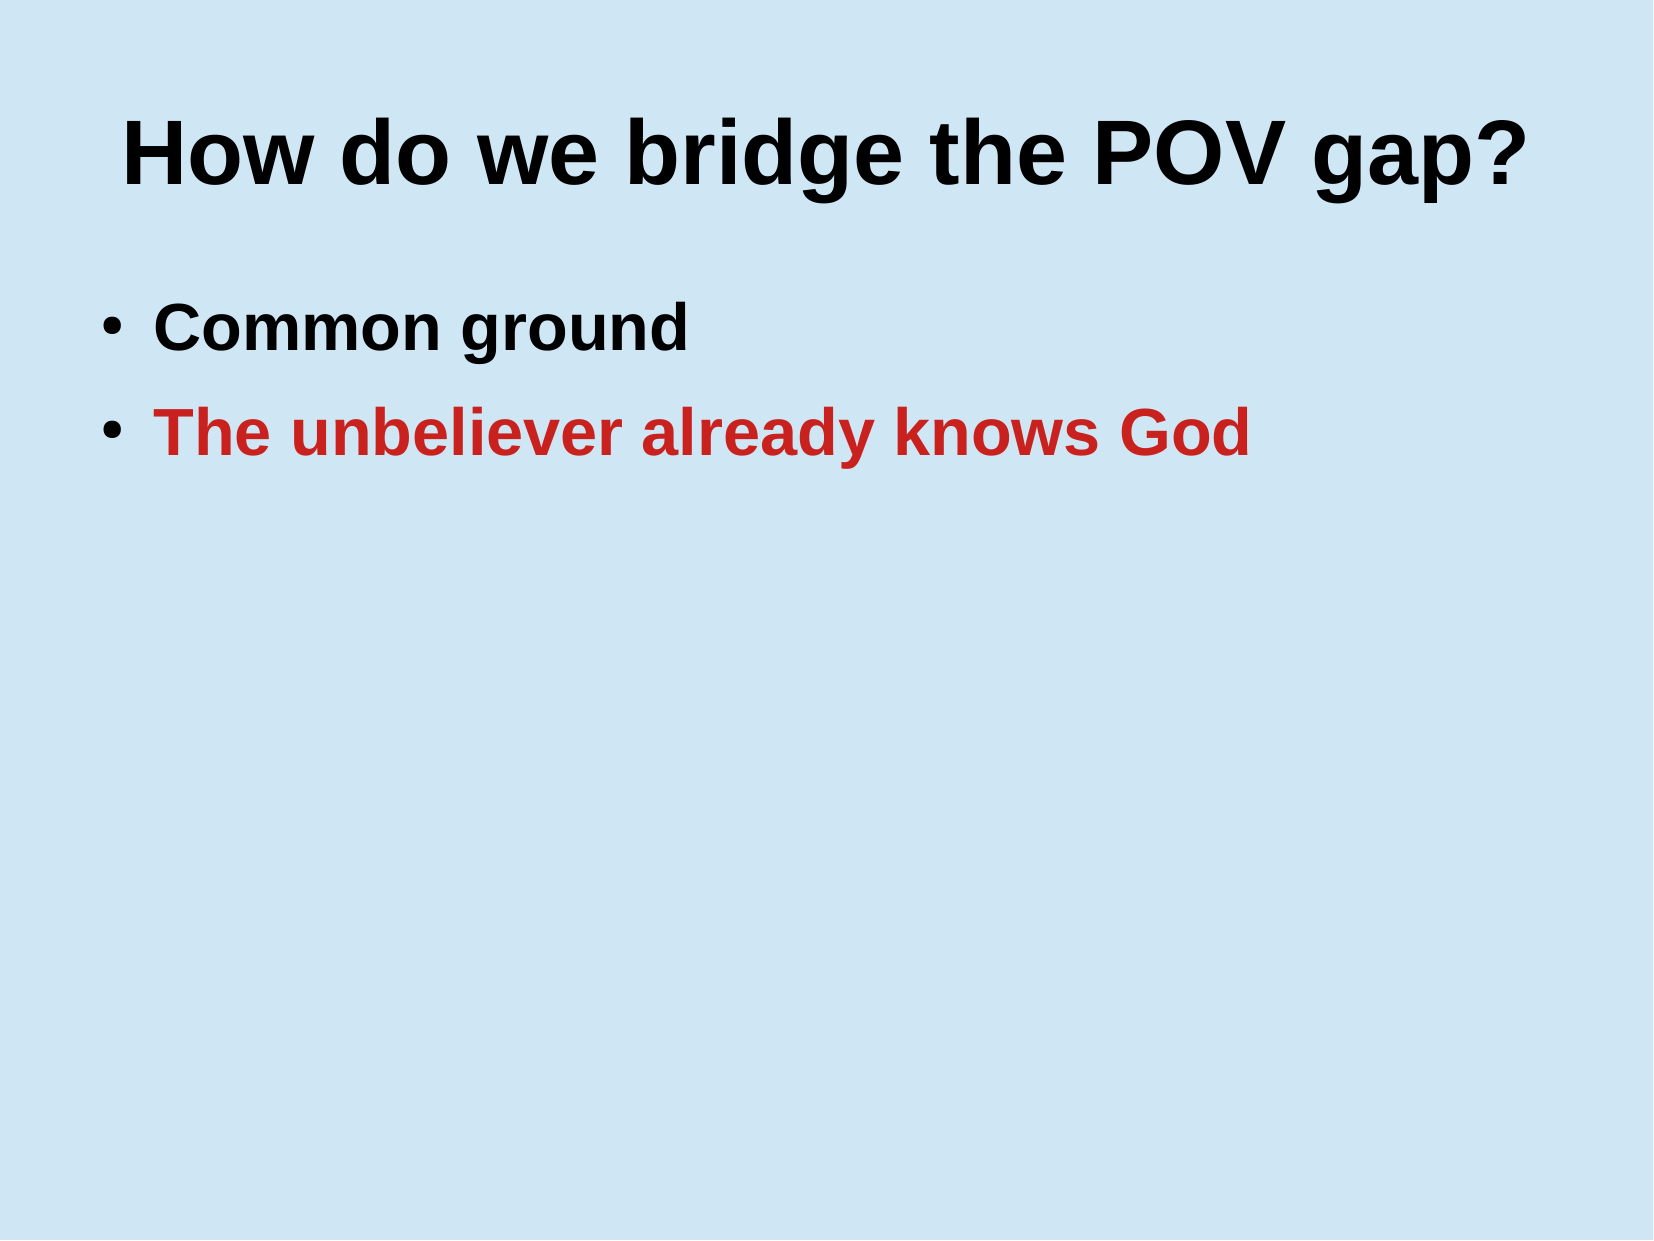

# How do we bridge the POV gap?
Common ground
The unbeliever already knows God